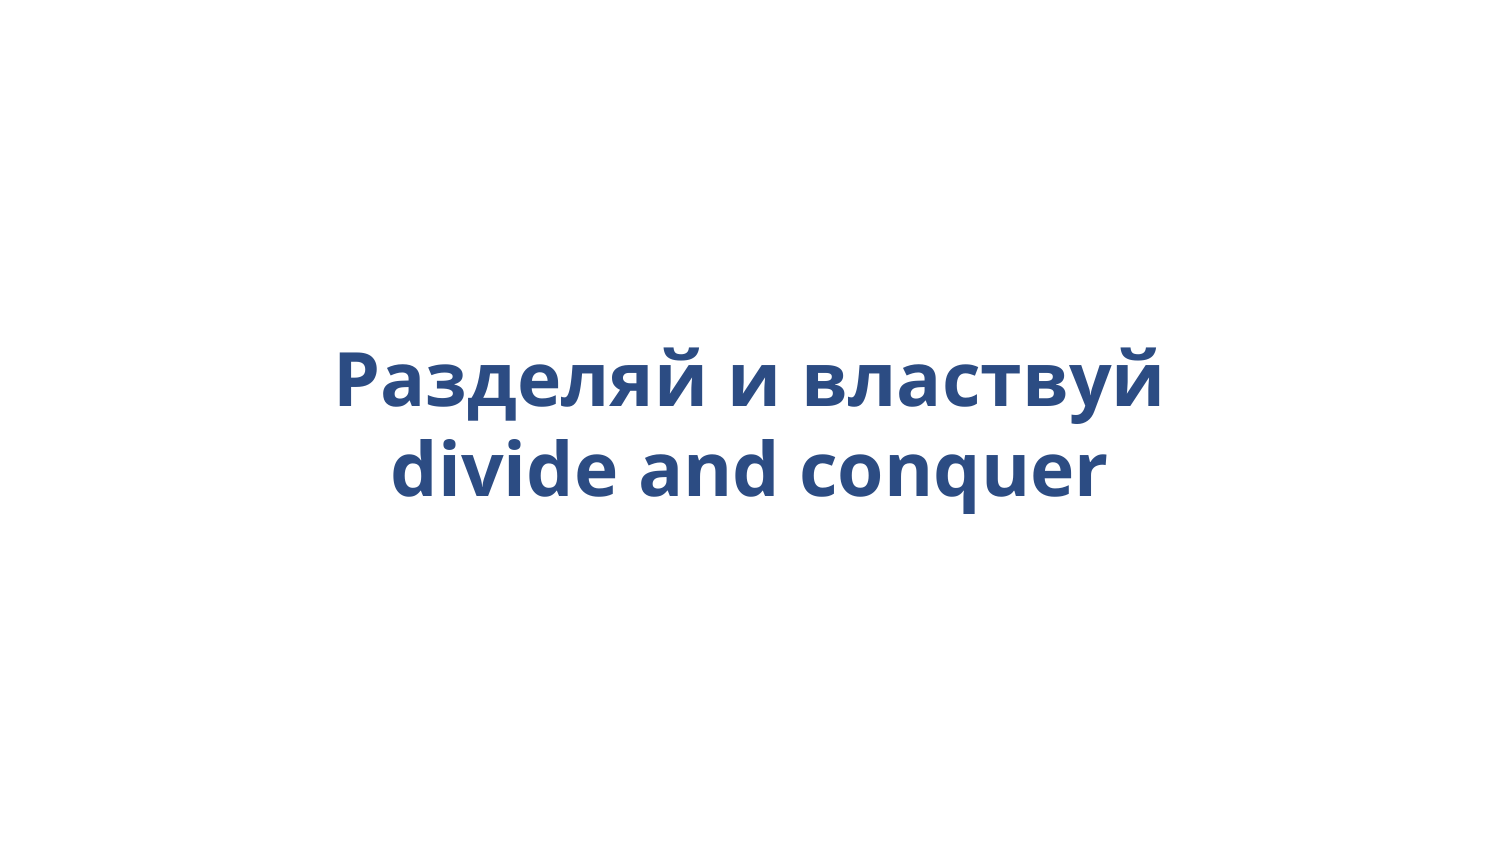

# Разделяй и властвуй divide and conquer